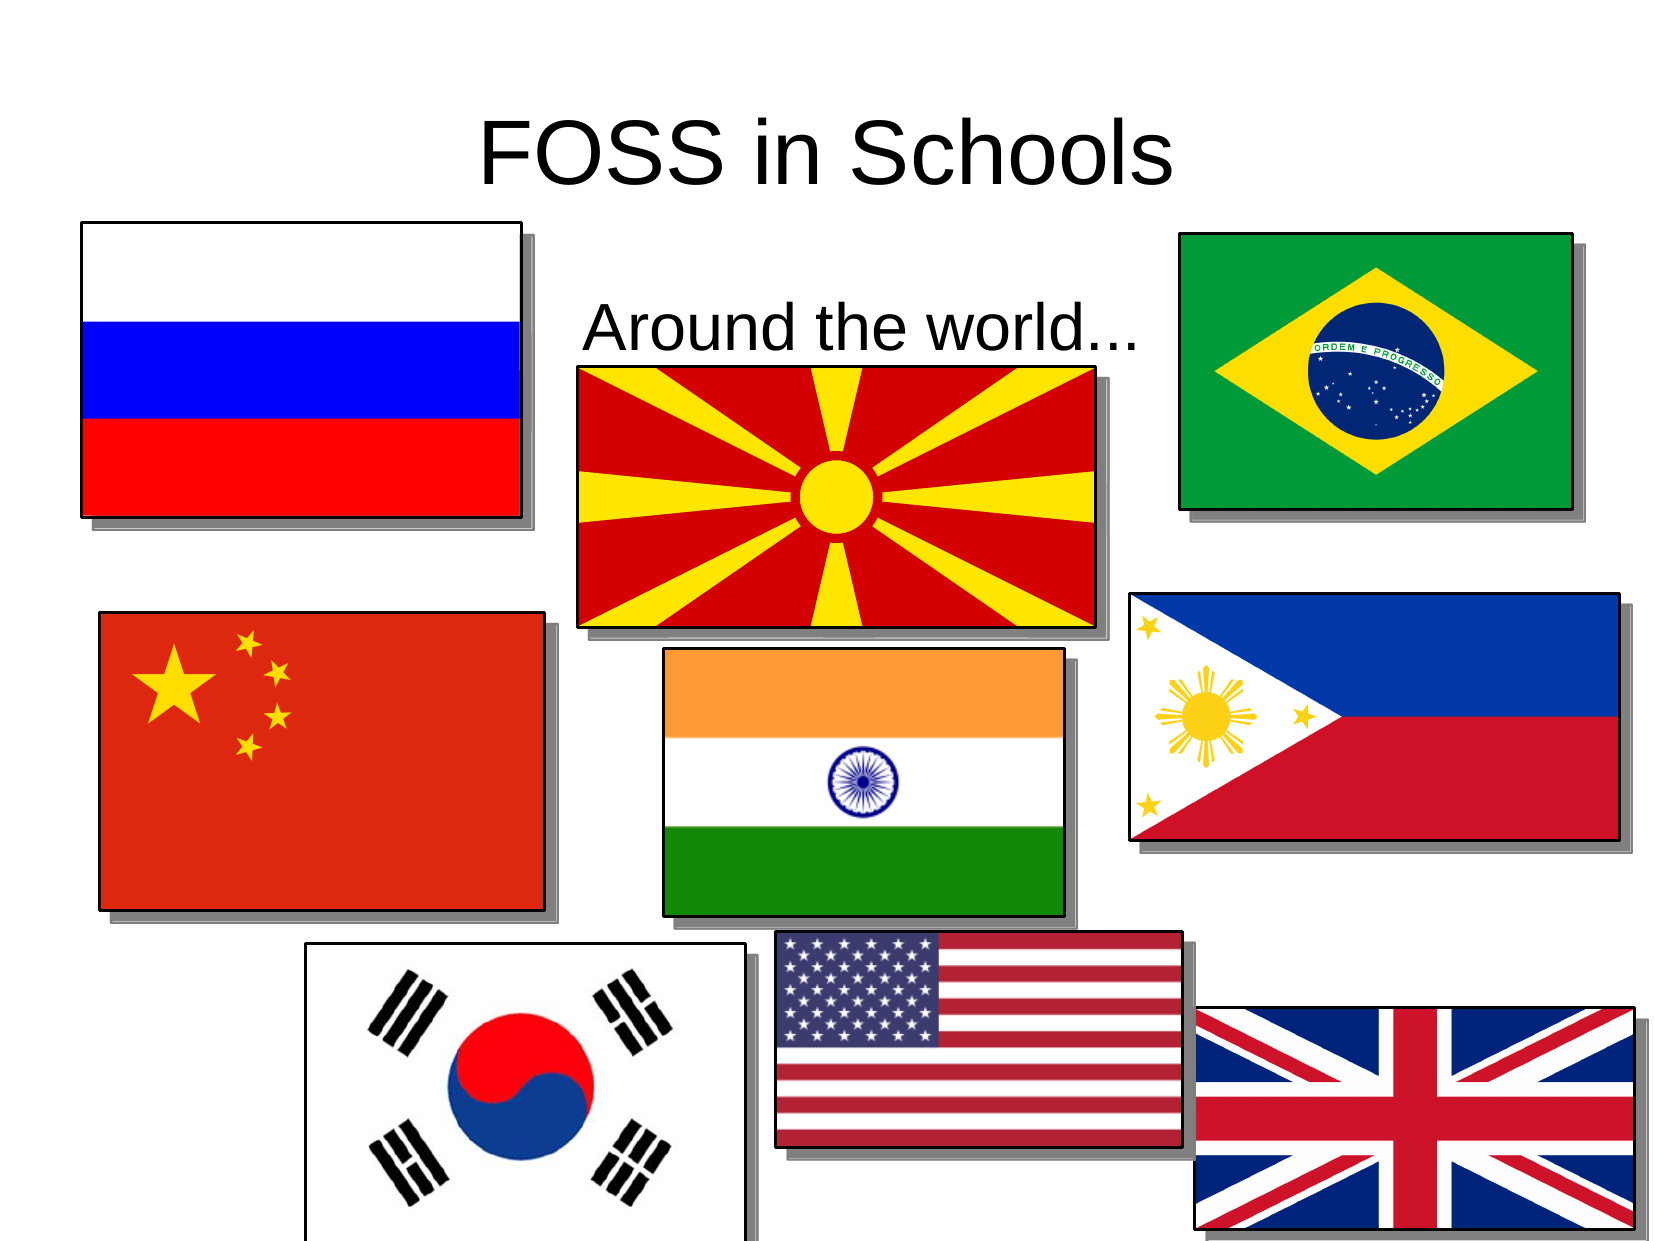

# FOSS in Schools
Around the world...